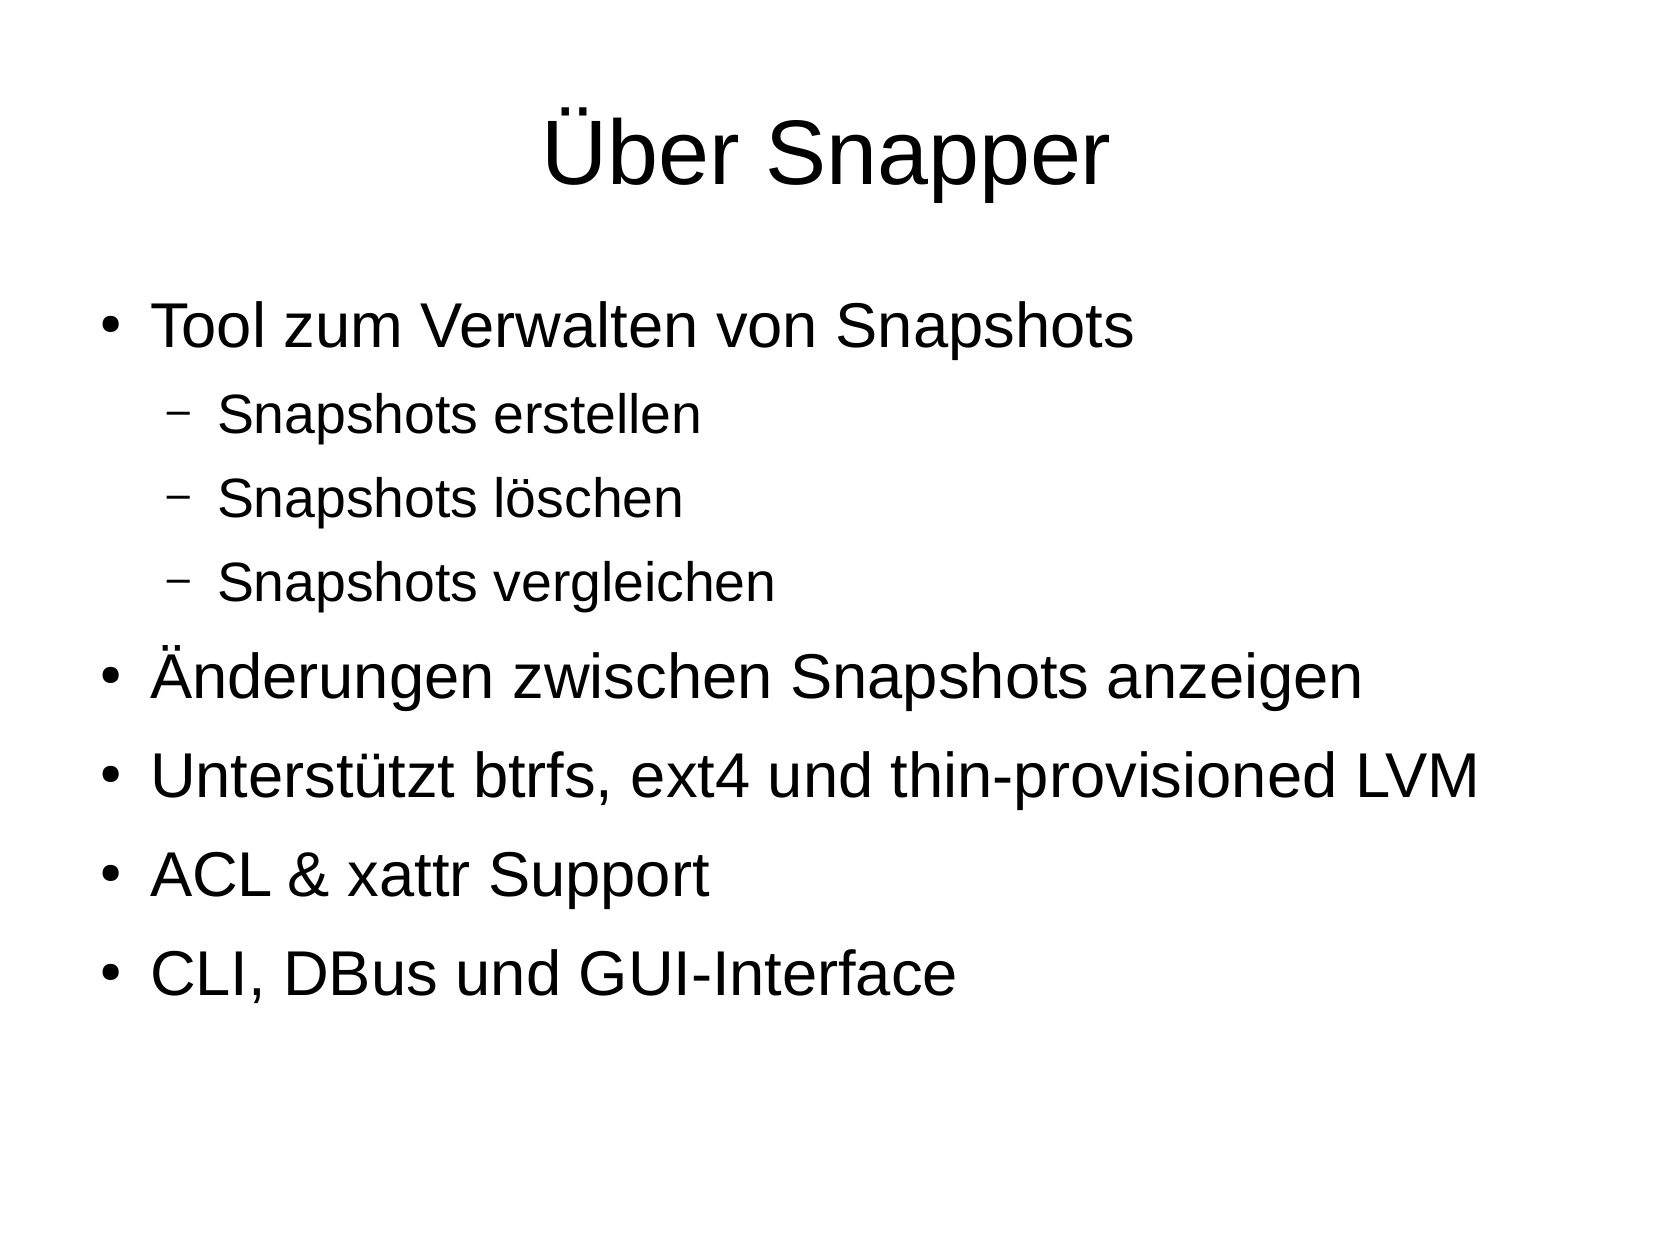

# Über Snapper
Tool zum Verwalten von Snapshots
Snapshots erstellen
Snapshots löschen
Snapshots vergleichen
Änderungen zwischen Snapshots anzeigen
Unterstützt btrfs, ext4 und thin-provisioned LVM
ACL & xattr Support
CLI, DBus und GUI-Interface